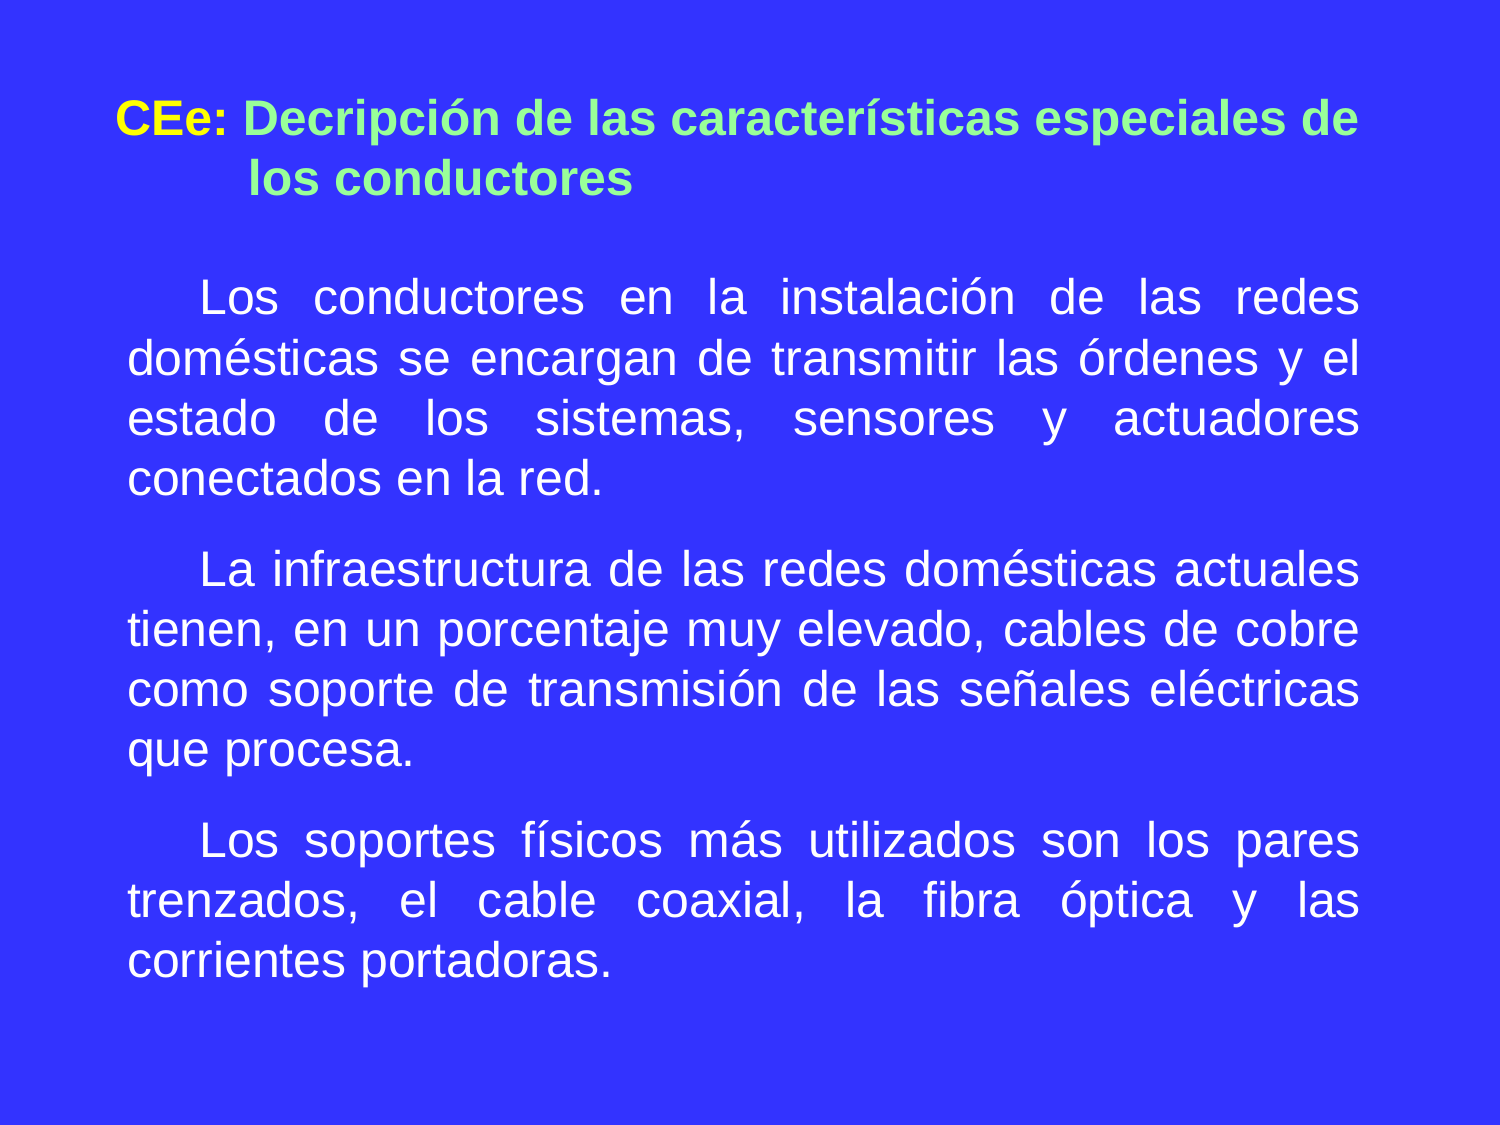

CEe: Decripción de las características especiales de
	los conductores
	Los conductores en la instalación de las redes domésticas se encargan de transmitir las órdenes y el estado de los sistemas, sensores y actuadores conectados en la red.
	La infraestructura de las redes domésticas actuales tienen, en un porcentaje muy elevado, cables de cobre como soporte de transmisión de las señales eléctricas que procesa.
	Los soportes físicos más utilizados son los pares trenzados, el cable coaxial, la fibra óptica y las corrientes portadoras.